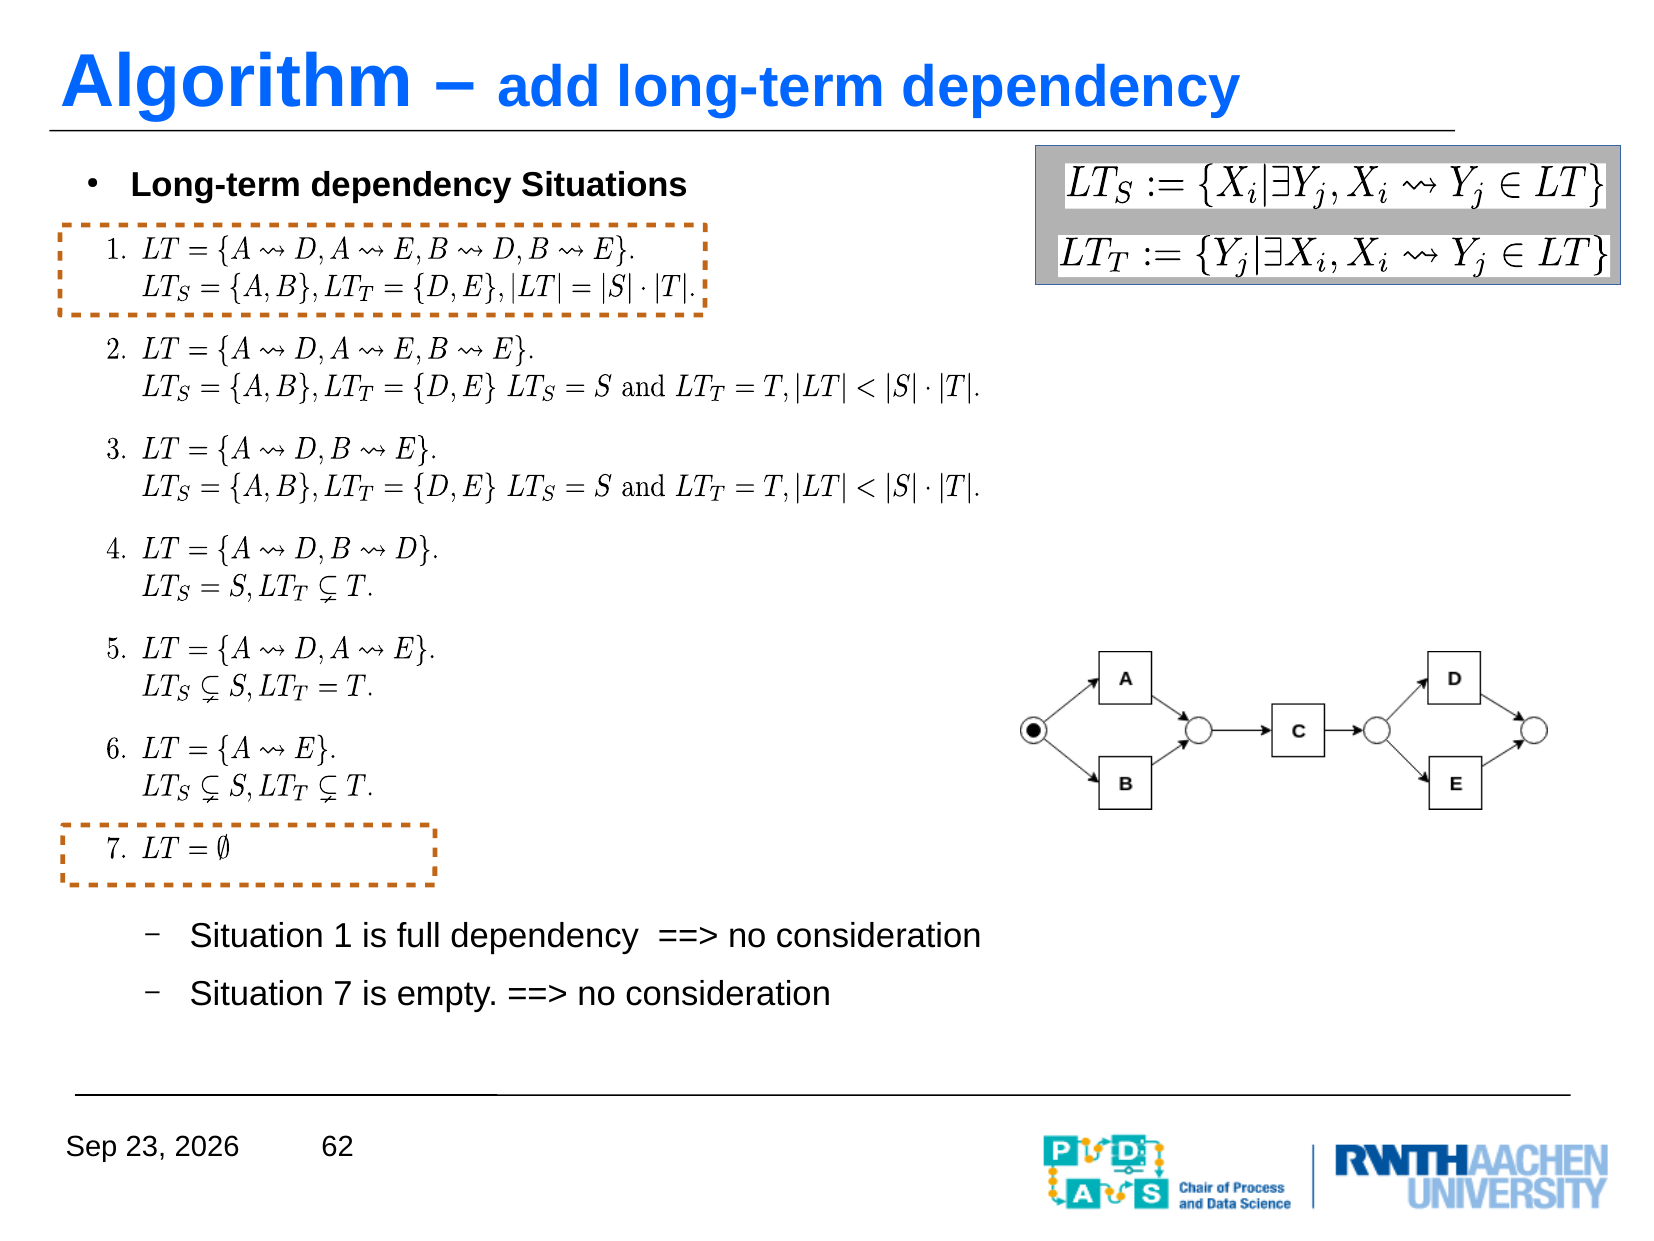

# Algorithm – add long-term dependency
Long-term dependency Situations
Situation 1 is full dependency ==> no consideration
Situation 7 is empty. ==> no consideration